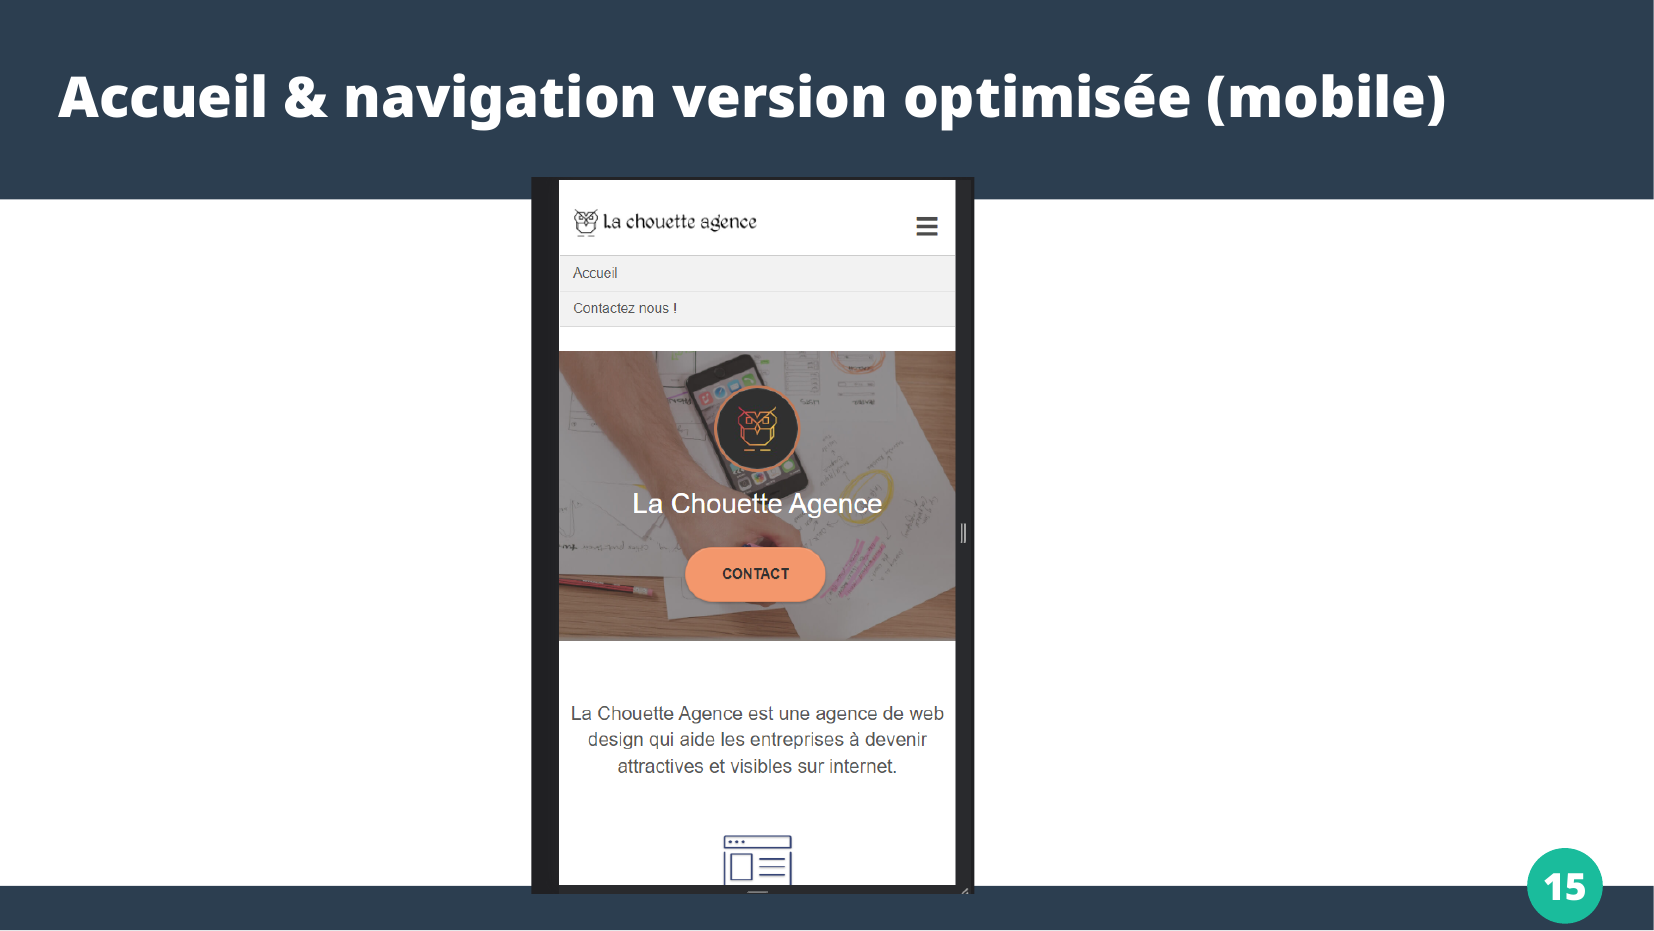

# Accueil & navigation version optimisée (mobile)